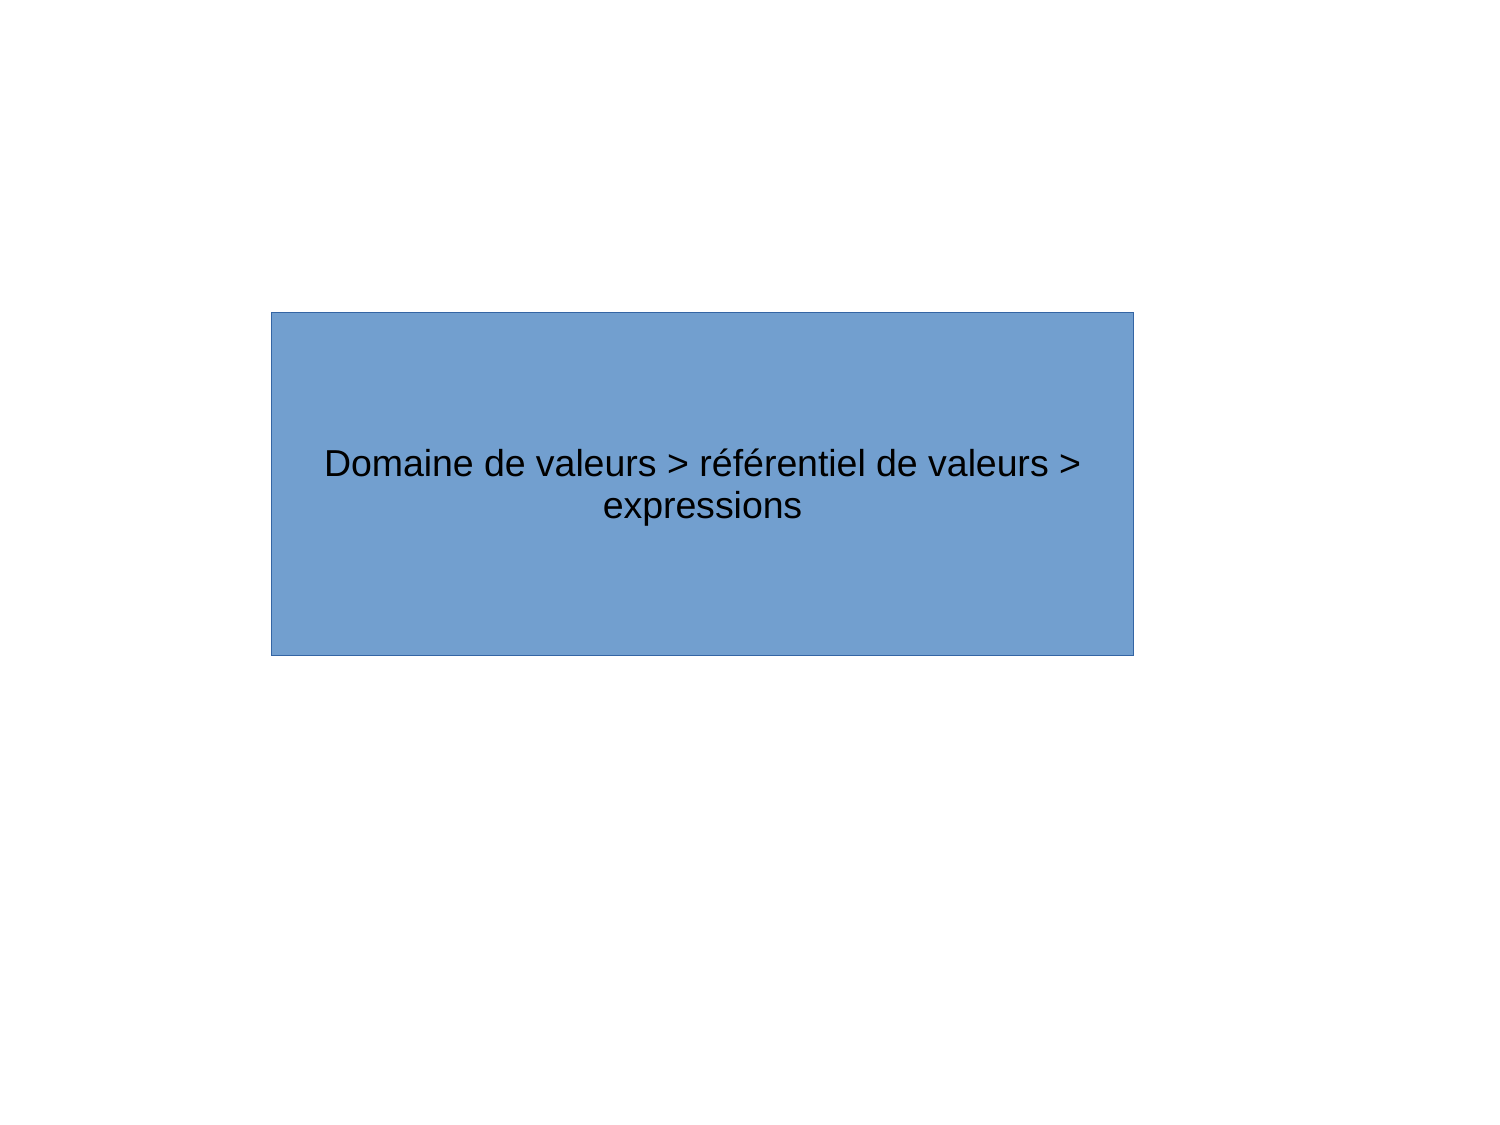

Domaine de valeurs > référentiel de valeurs
Domaine de valeurs > référentiel de valeurs > expressions